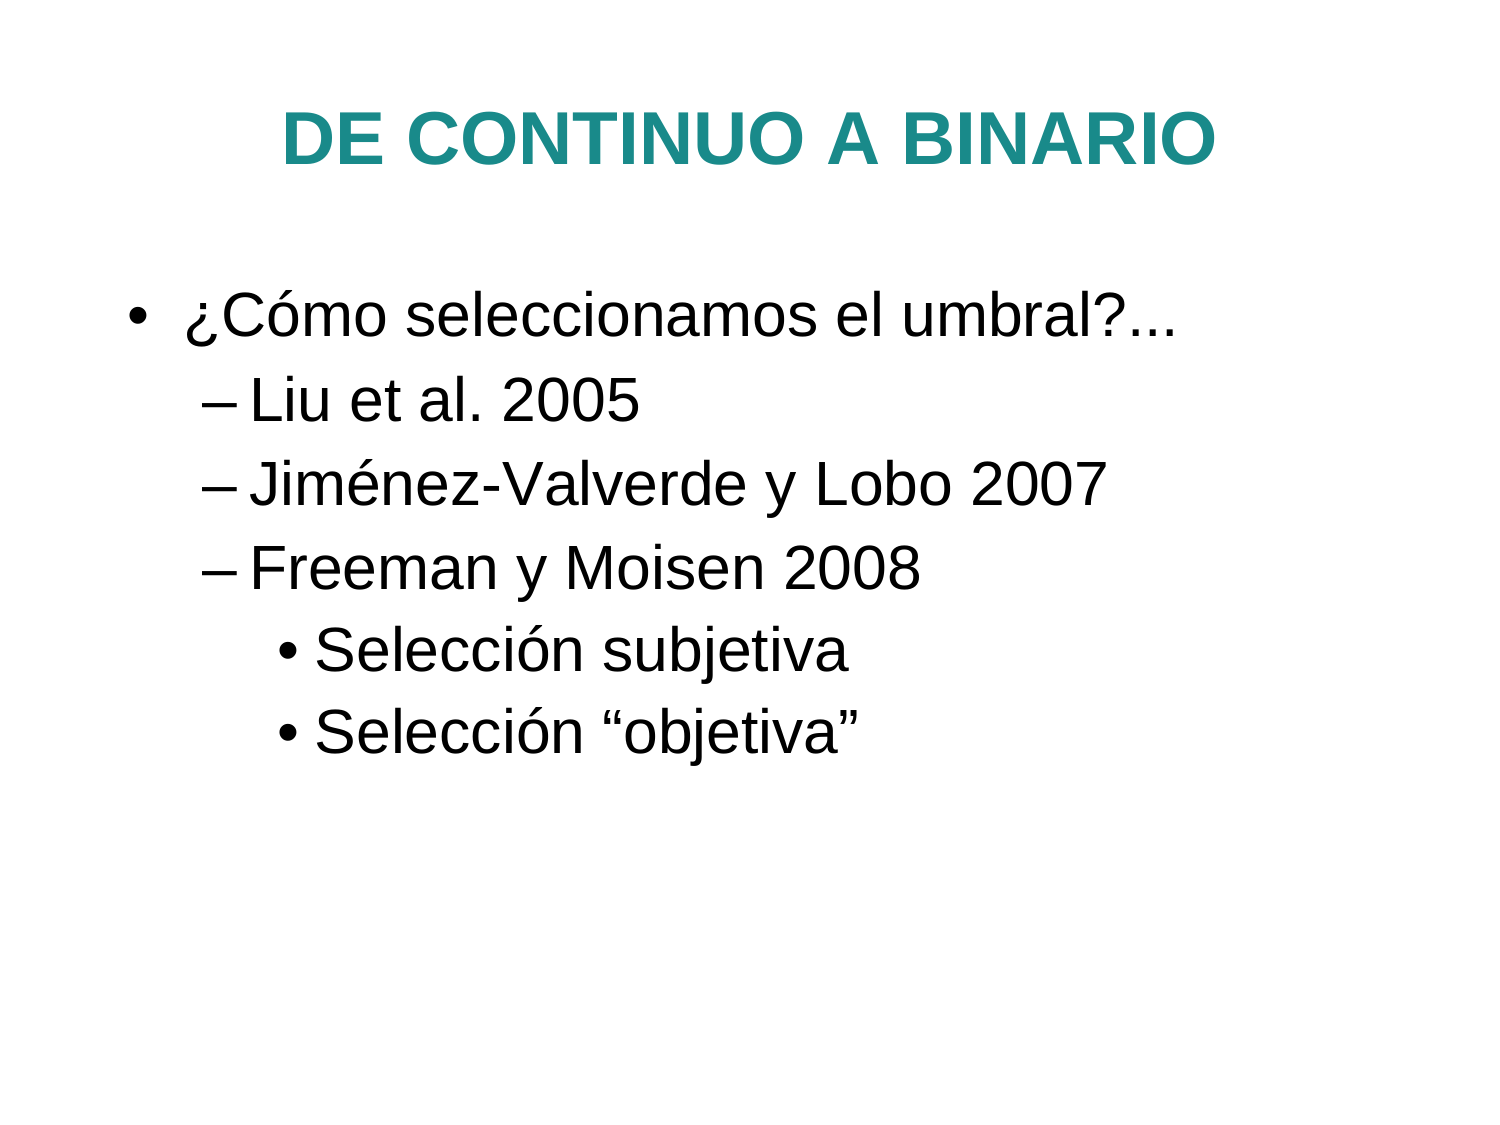

# DE CONTINUO A BINARIO
¿Cómo seleccionamos el umbral?...
Liu et al. 2005
Jiménez-Valverde y Lobo 2007
Freeman y Moisen 2008
Selección subjetiva
Selección “objetiva”